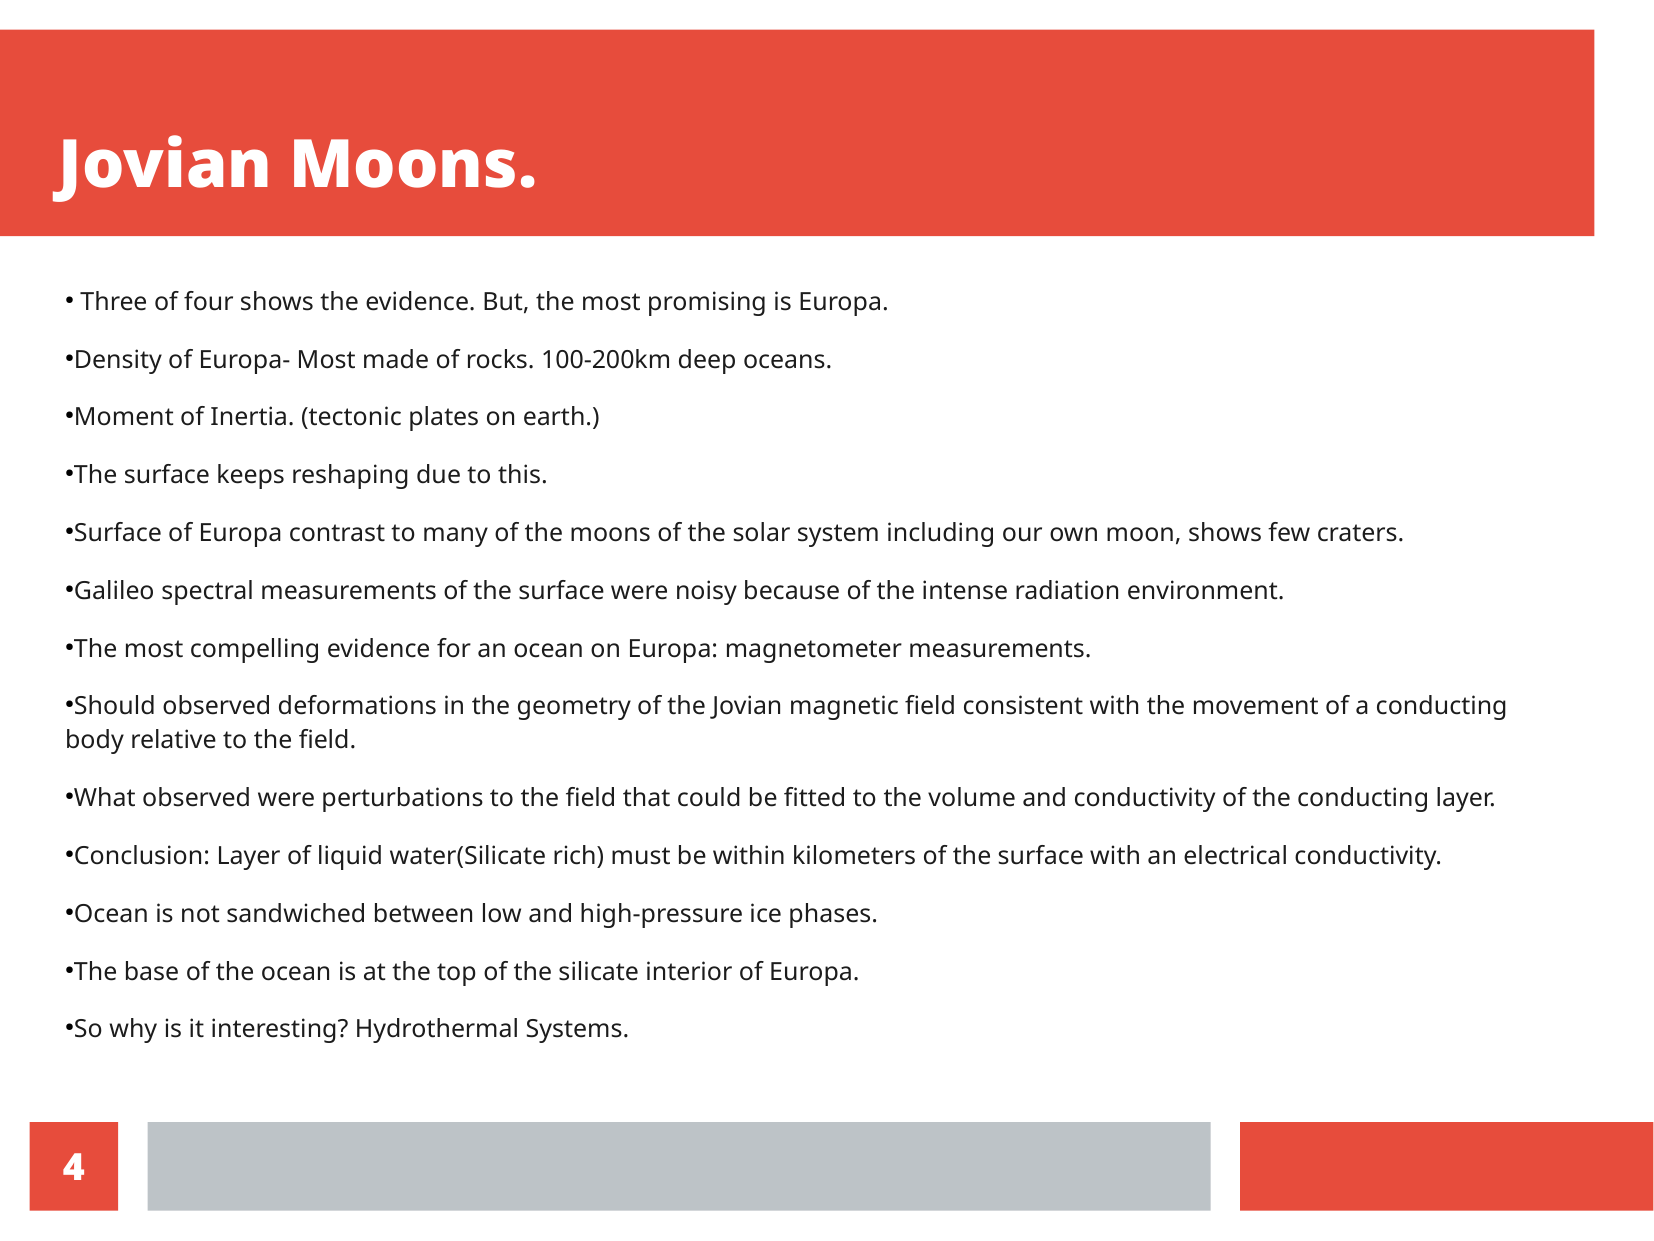

# Jovian Moons.
 Three of four shows the evidence. But, the most promising is Europa.
Density of Europa- Most made of rocks. 100-200km deep oceans.
Moment of Inertia. (tectonic plates on earth.)
The surface keeps reshaping due to this.
Surface of Europa contrast to many of the moons of the solar system including our own moon, shows few craters.
Galileo spectral measurements of the surface were noisy because of the intense radiation environment.
The most compelling evidence for an ocean on Europa: magnetometer measurements.
Should observed deformations in the geometry of the Jovian magnetic field consistent with the movement of a conducting body relative to the field.
What observed were perturbations to the field that could be fitted to the volume and conductivity of the conducting layer.
Conclusion: Layer of liquid water(Silicate rich) must be within kilometers of the surface with an electrical conductivity.
Ocean is not sandwiched between low and high-pressure ice phases.
The base of the ocean is at the top of the silicate interior of Europa.
So why is it interesting? Hydrothermal Systems.
4